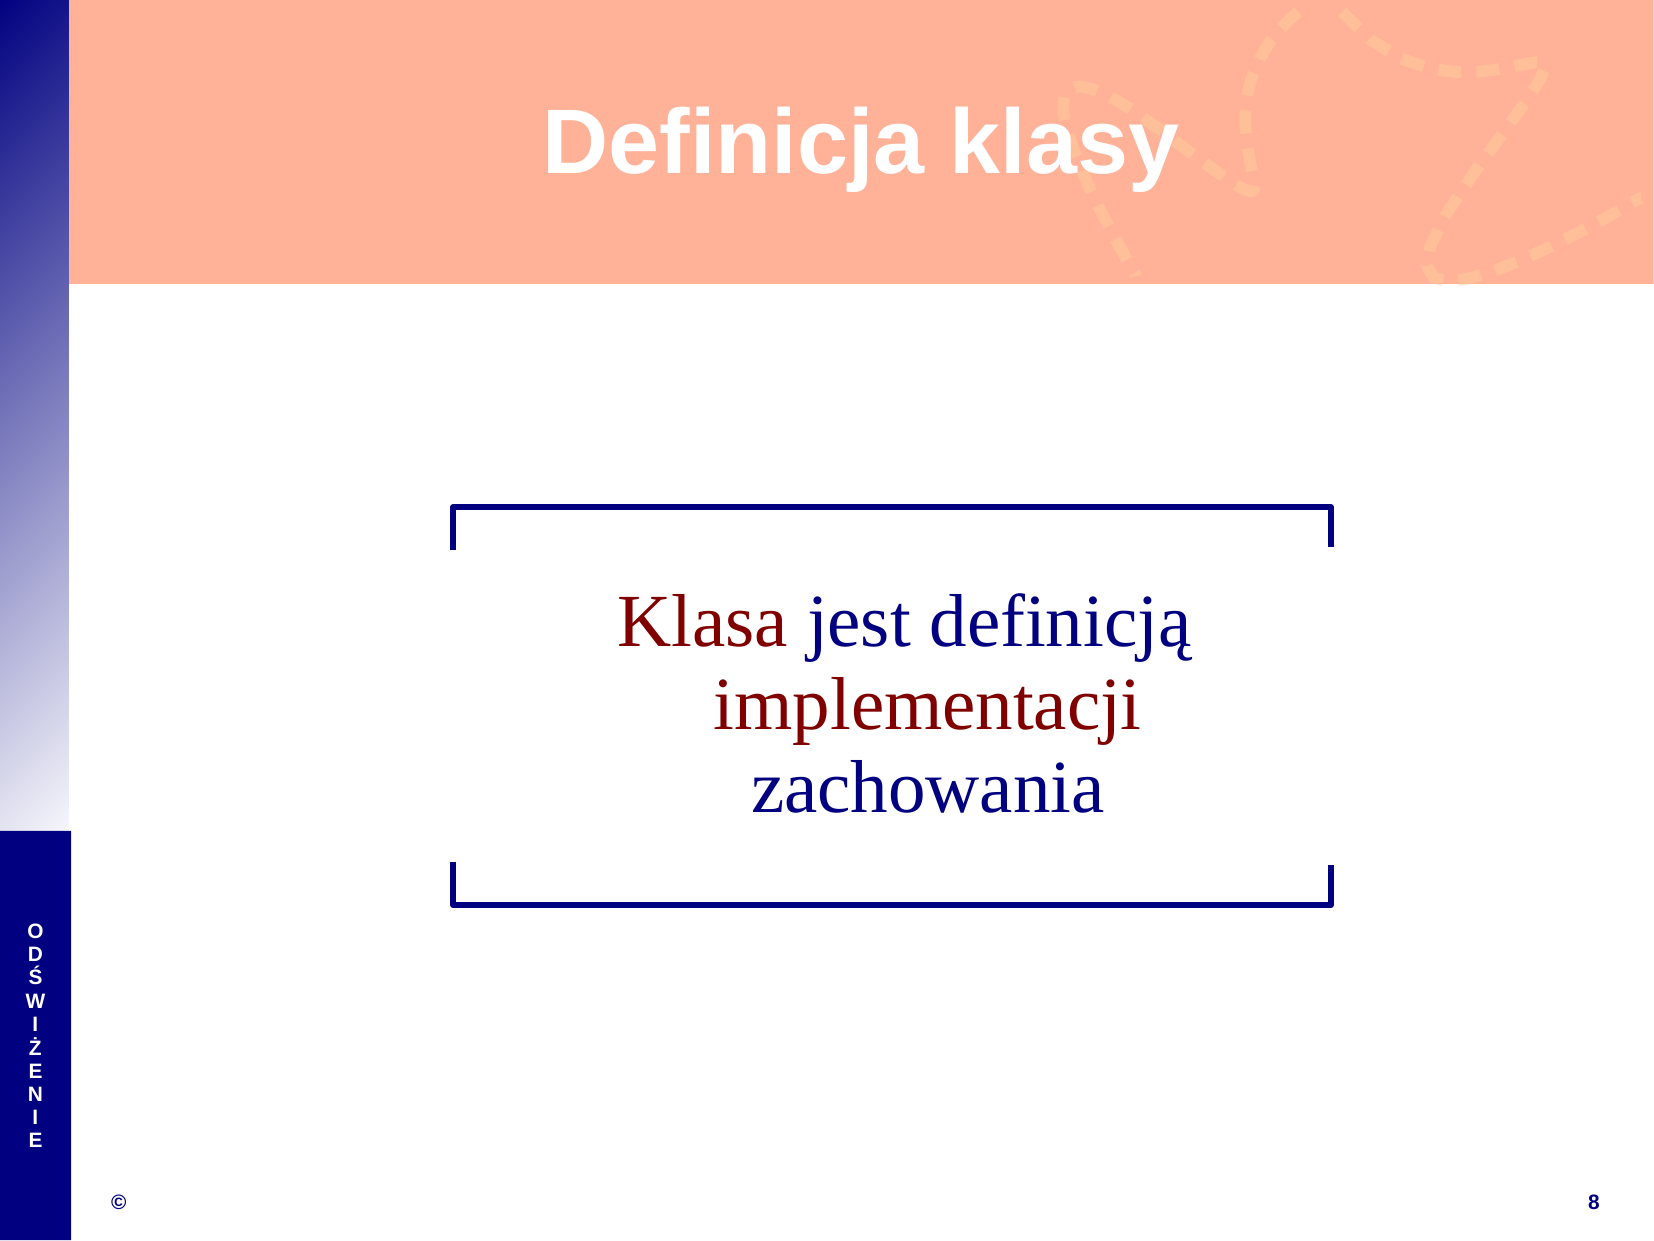

# Definicja klasy
Klasa jest definicją implementacji zachowania
O
D
Ś
W
I
Ż
E
N
I
E